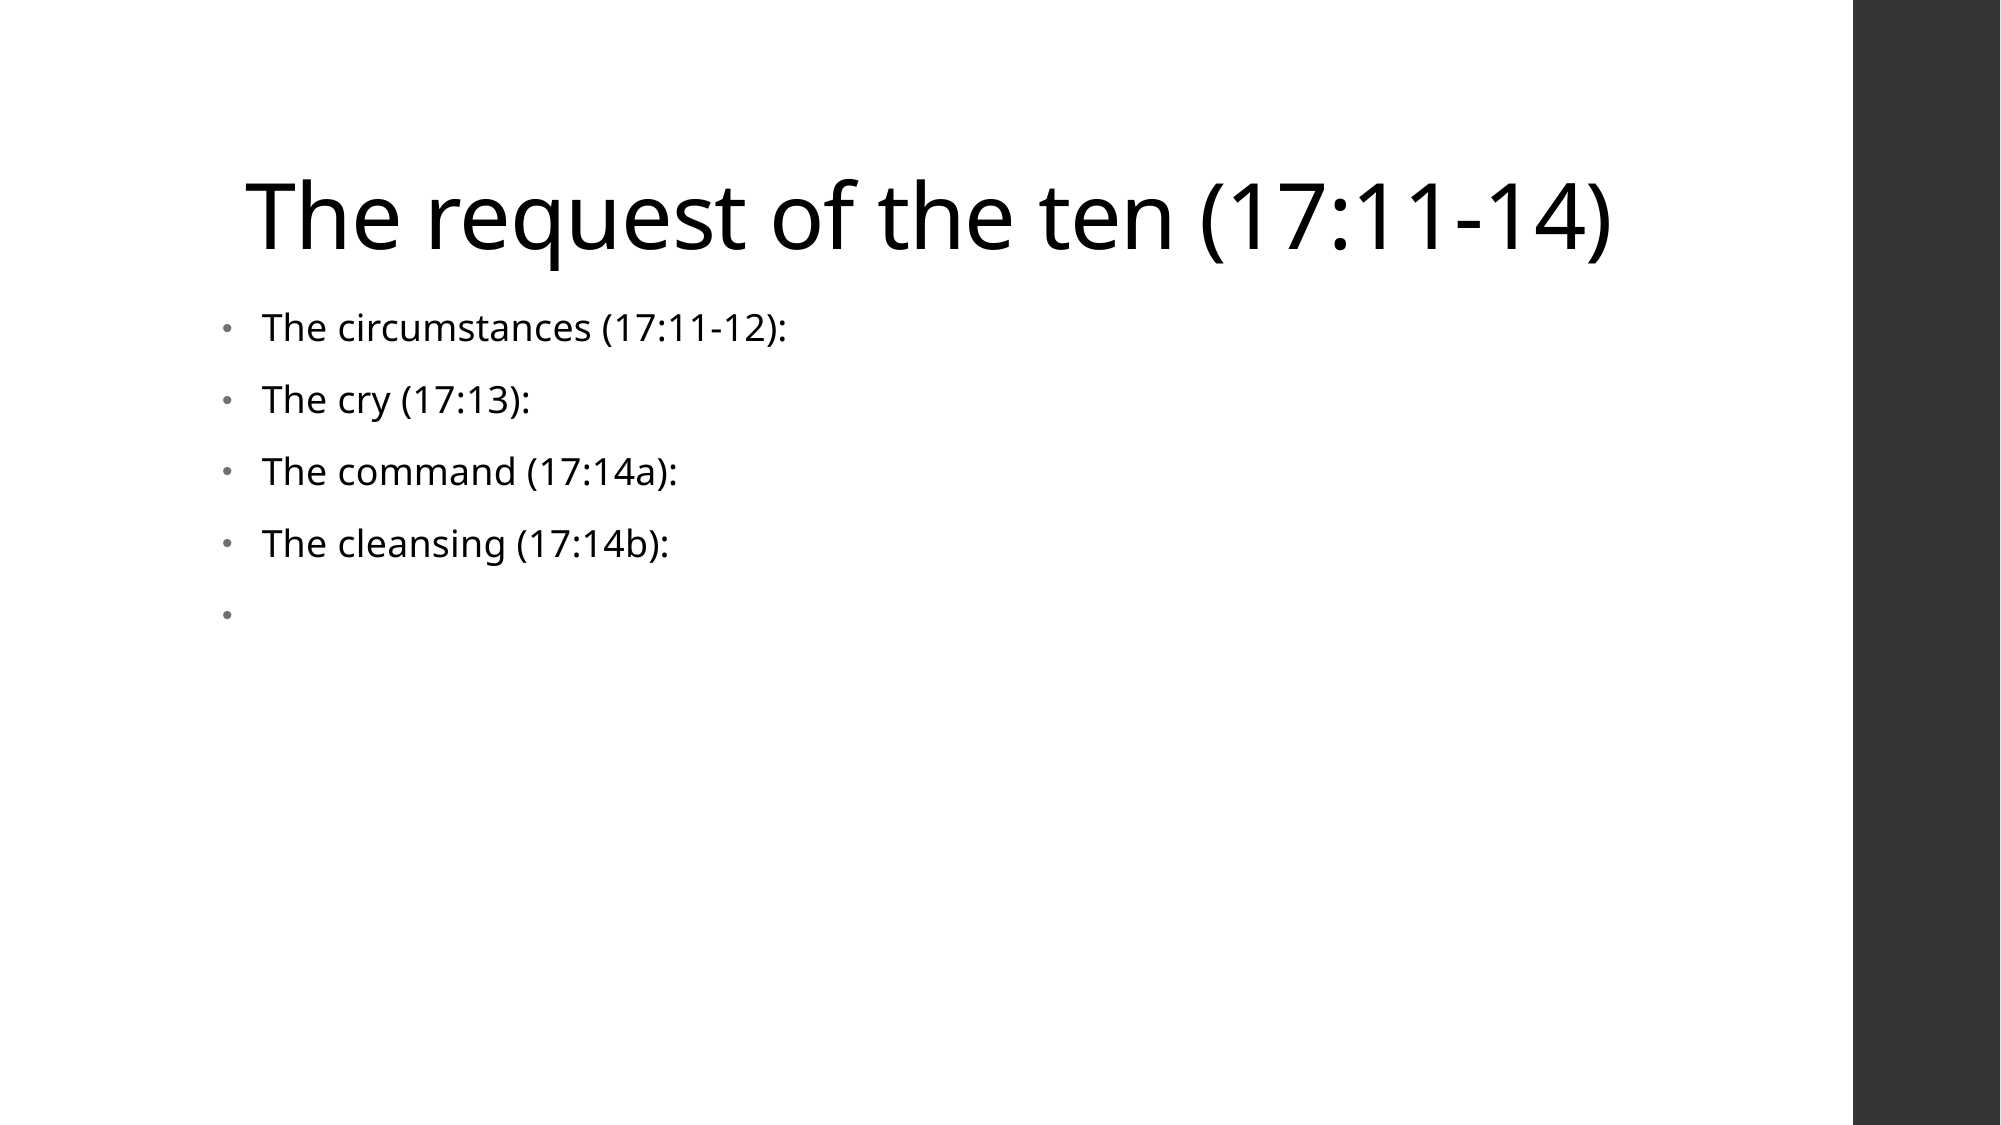

# The request of the ten (17:11-14)
 The circumstances (17:11-12):
 The cry (17:13):
 The command (17:14a):
 The cleansing (17:14b):